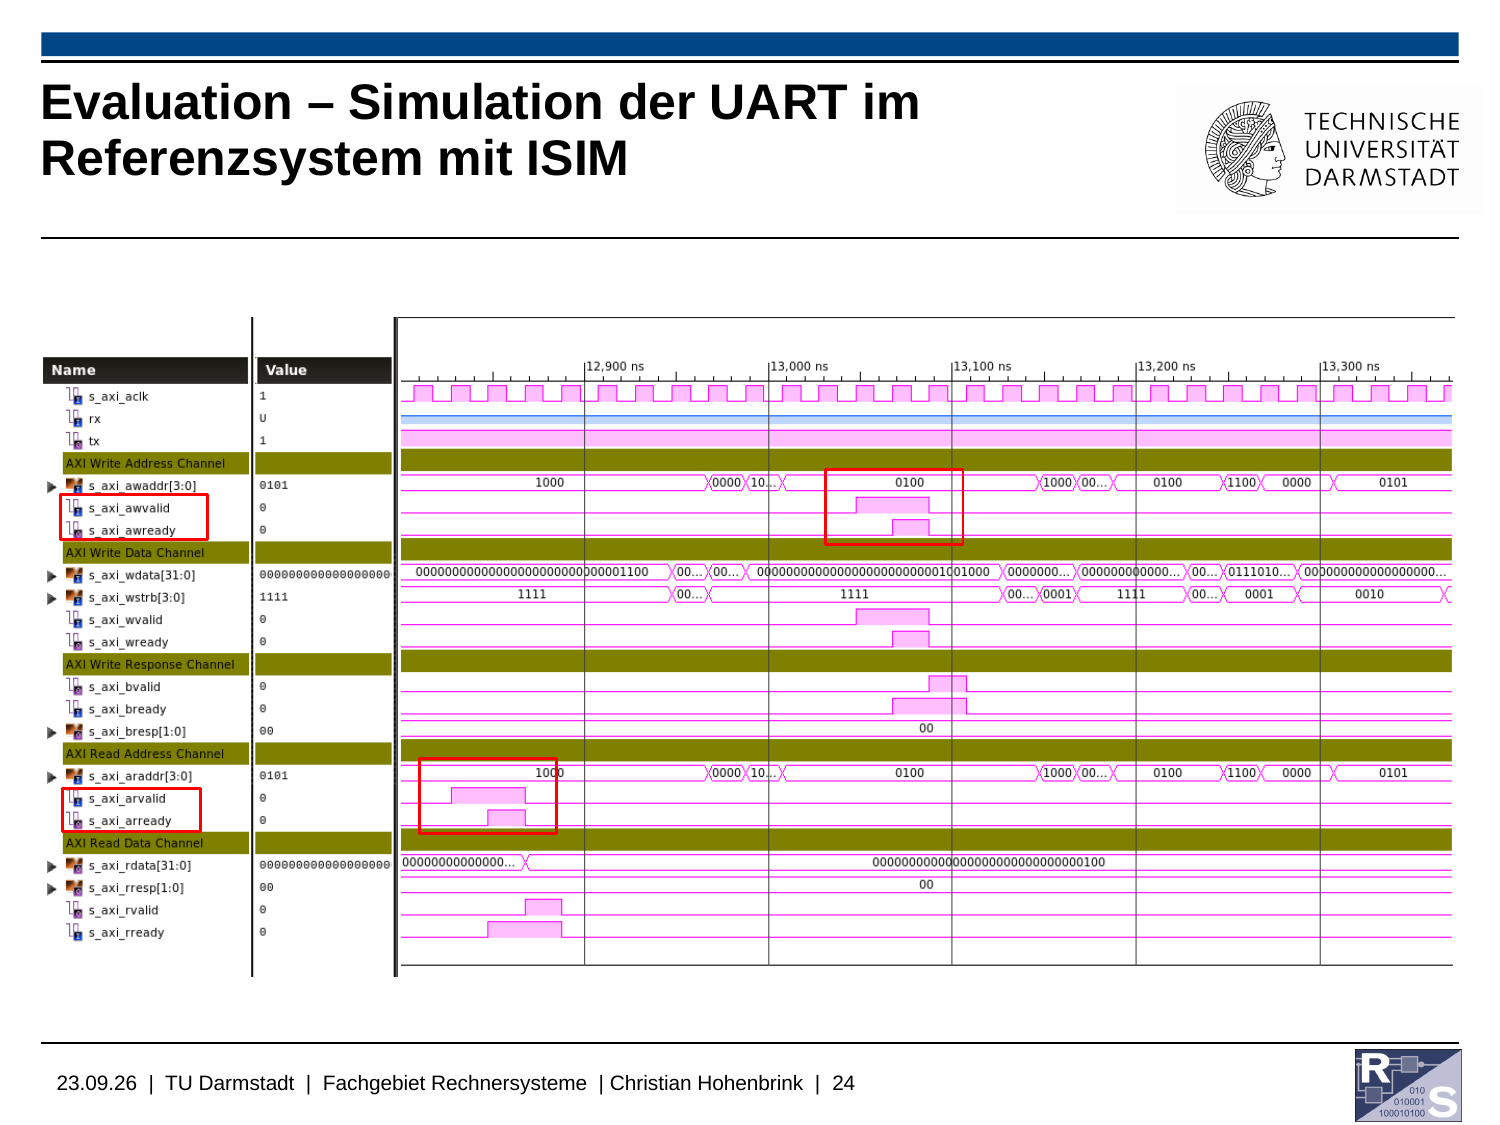

# Evaluation – Simulation der UART im Referenzsystem mit ISIM